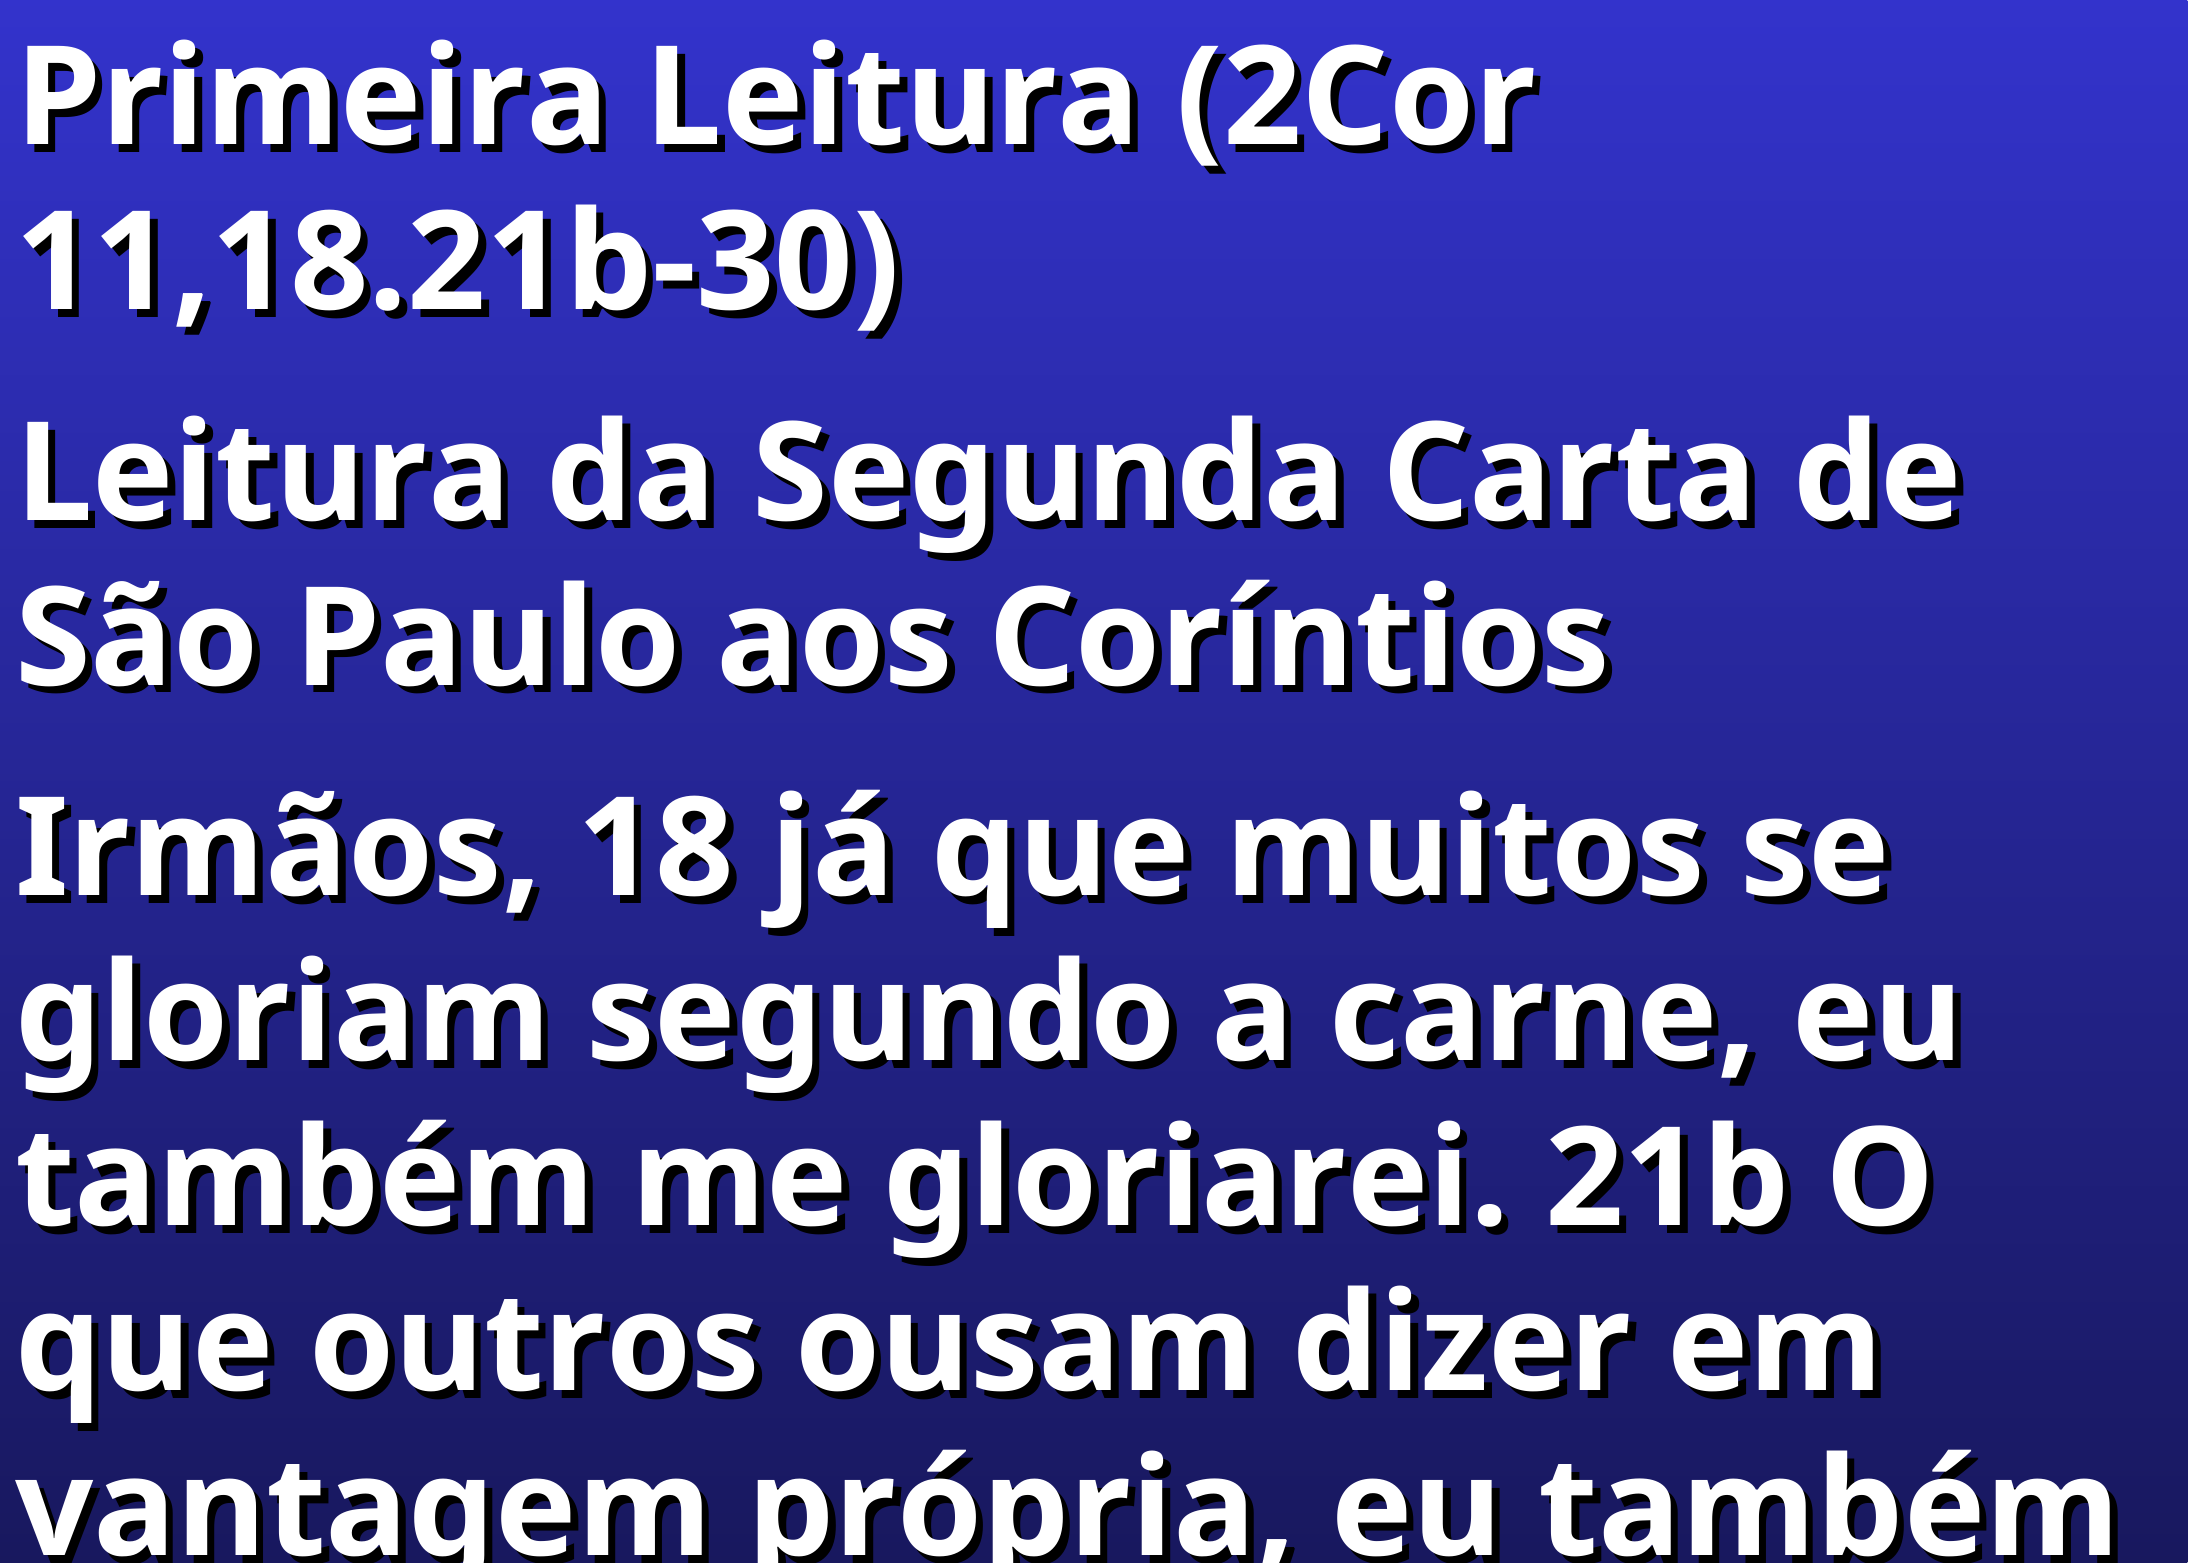

Primeira Leitura (2Cor 11,18.21b-30)
Leitura da Segunda Carta de São Paulo aos Coríntios
Irmãos, 18 já que muitos se gloriam segundo a carne, eu também me gloriarei. 21b O que outros ousam dizer em vantagem própria, eu também